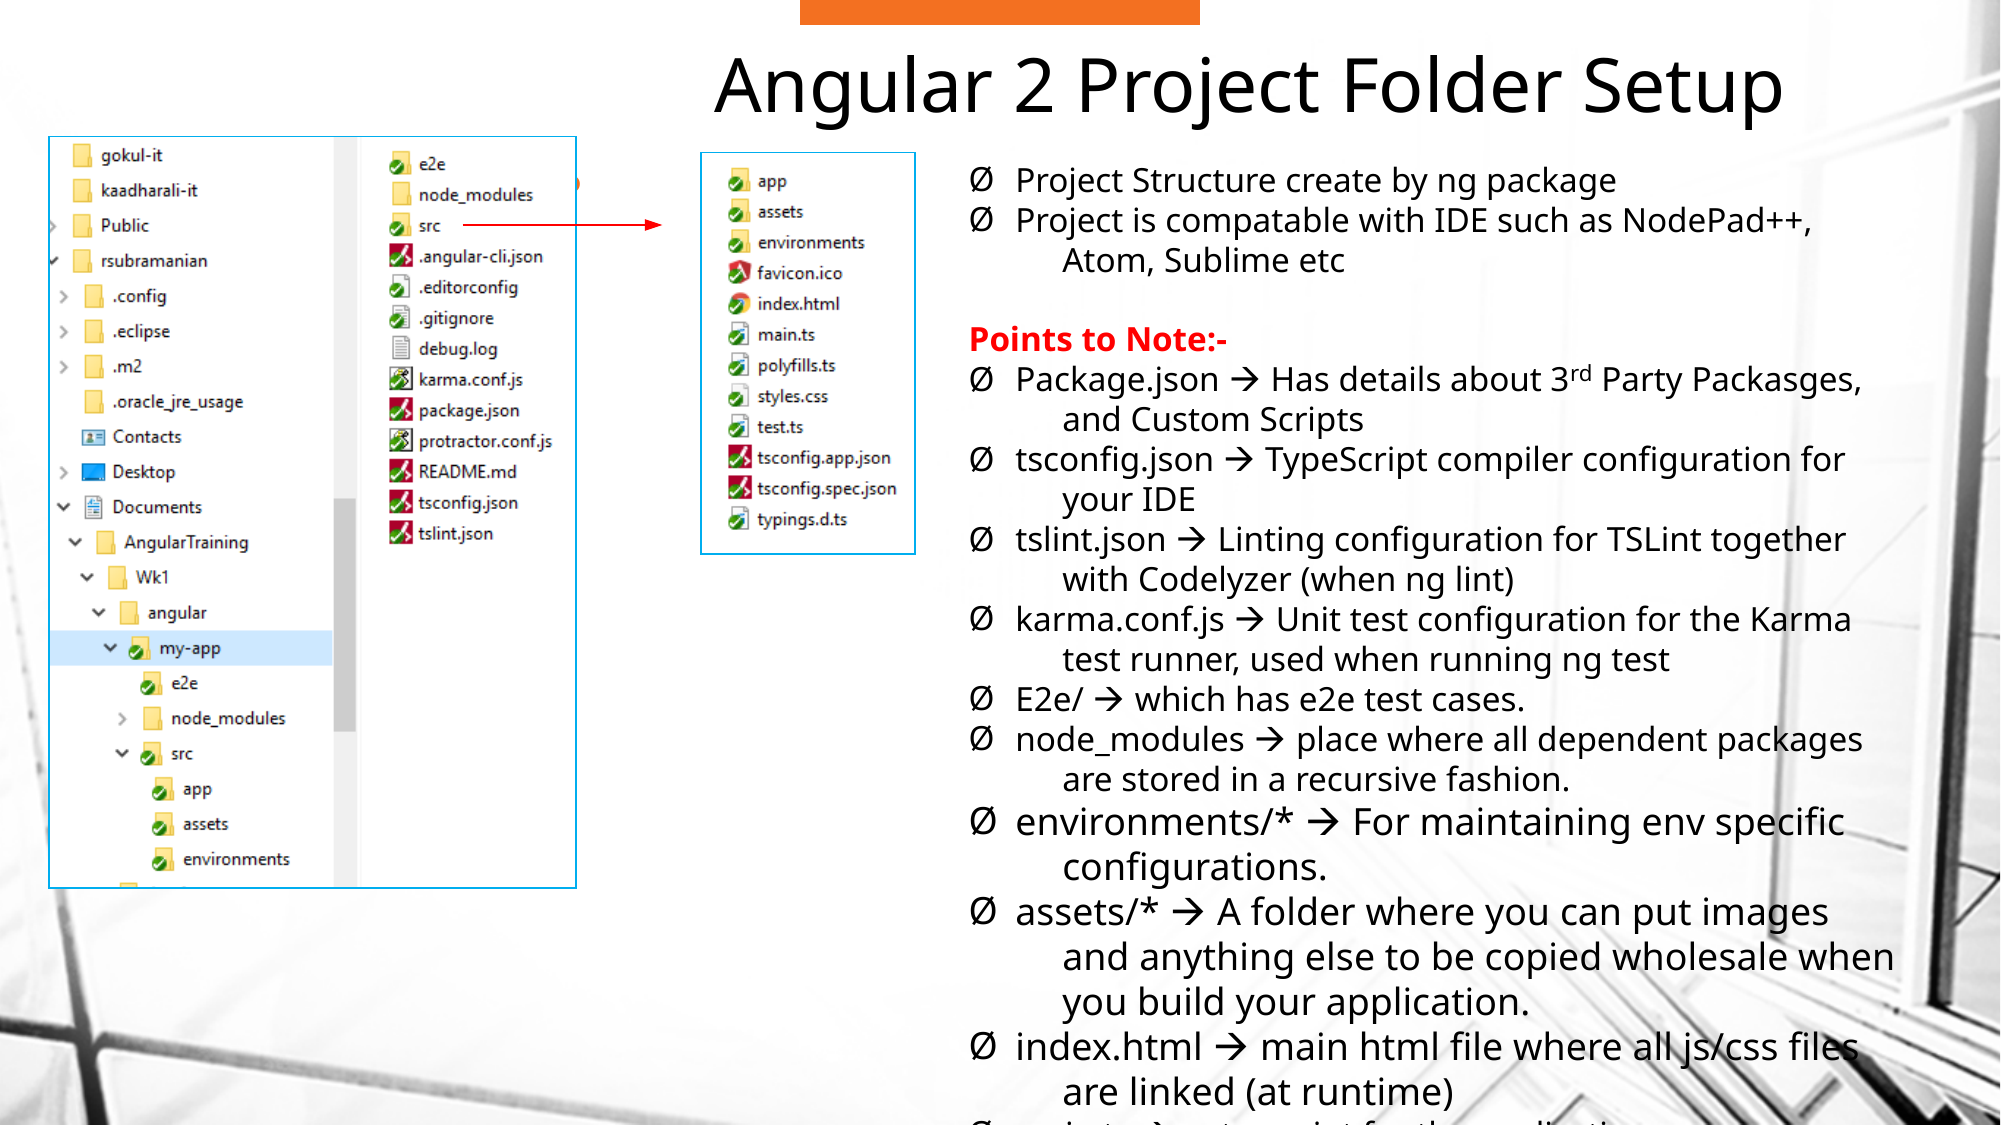

Angular 2 Project Folder Setup
Project Structure create by ng package
Project is compatable with IDE such as NodePad++, Atom, Sublime etc
Points to Note:-
Package.json  Has details about 3rd Party Packasges, and Custom Scripts
tsconfig.json  TypeScript compiler configuration for your IDE
tslint.json  Linting configuration for TSLint together with Codelyzer (when ng lint)
karma.conf.js  Unit test configuration for the Karma test runner, used when running ng test
E2e/  which has e2e test cases.
node_modules  place where all dependent packages are stored in a recursive fashion.
environments/*  For maintaining env specific configurations.
assets/*  A folder where you can put images and anything else to be copied wholesale when you build your application.
index.html  main html file where all js/css files are linked (at runtime)
main.ts  entry point for the application
# Angular.io